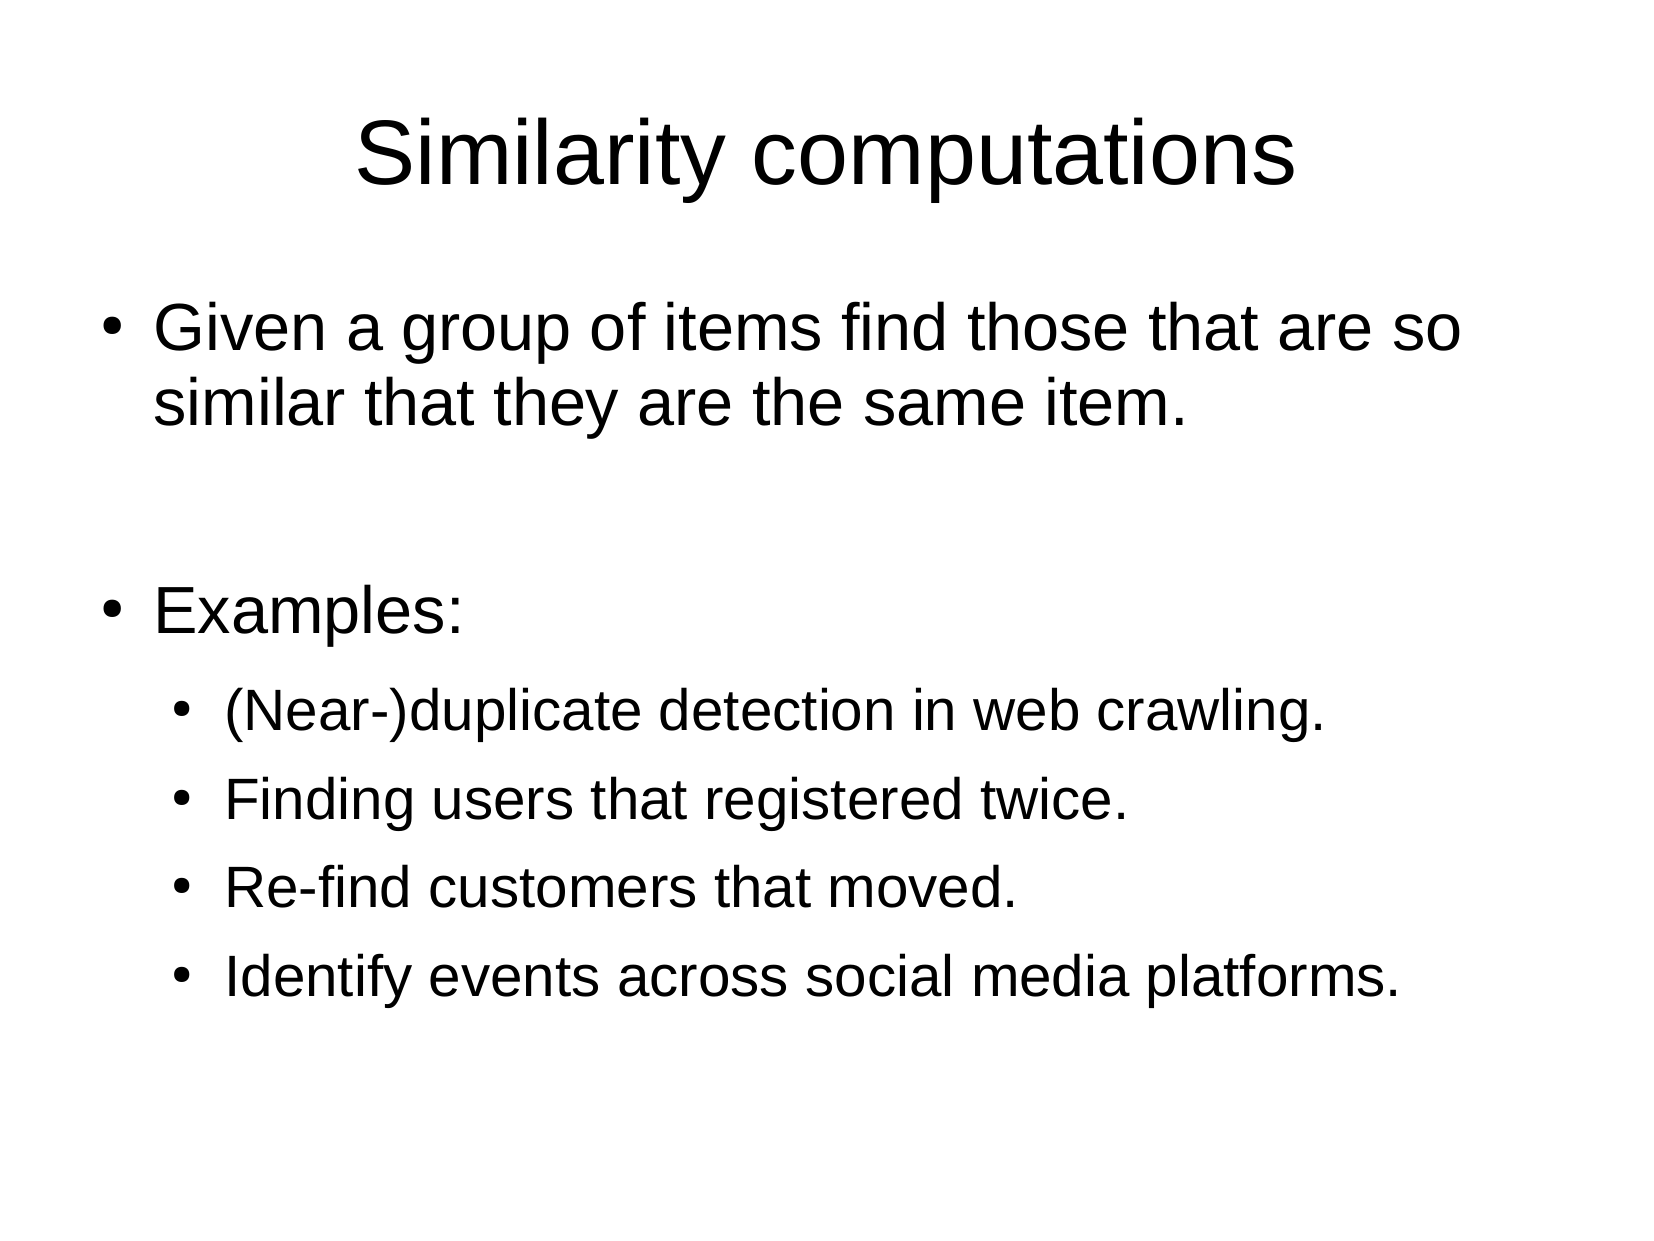

# Similarity computations
Given a group of items find those that are so similar that they are the same item.
Examples:
(Near-)duplicate detection in web crawling.
Finding users that registered twice.
Re-find customers that moved.
Identify events across social media platforms.